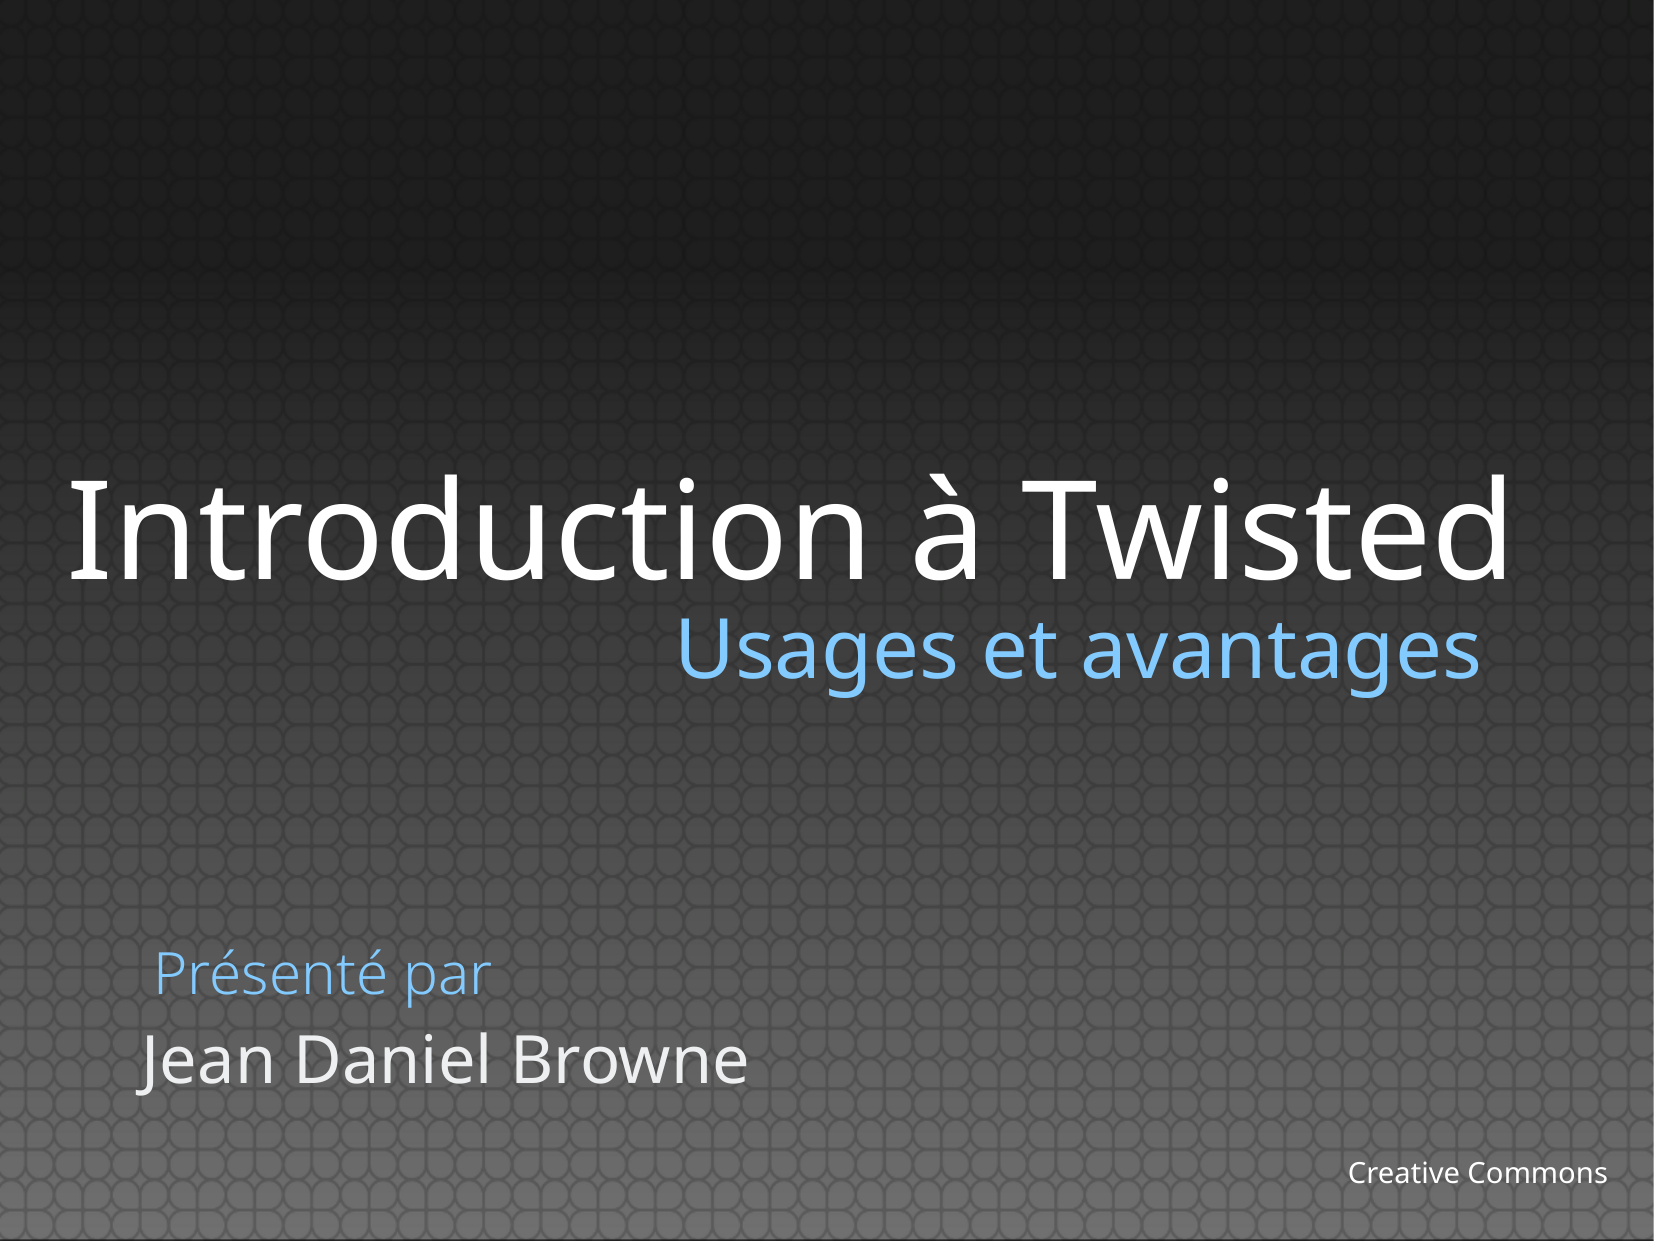

Introduction à Twisted
# Usages et avantages
Présenté par
Jean Daniel Browne
Creative Commons